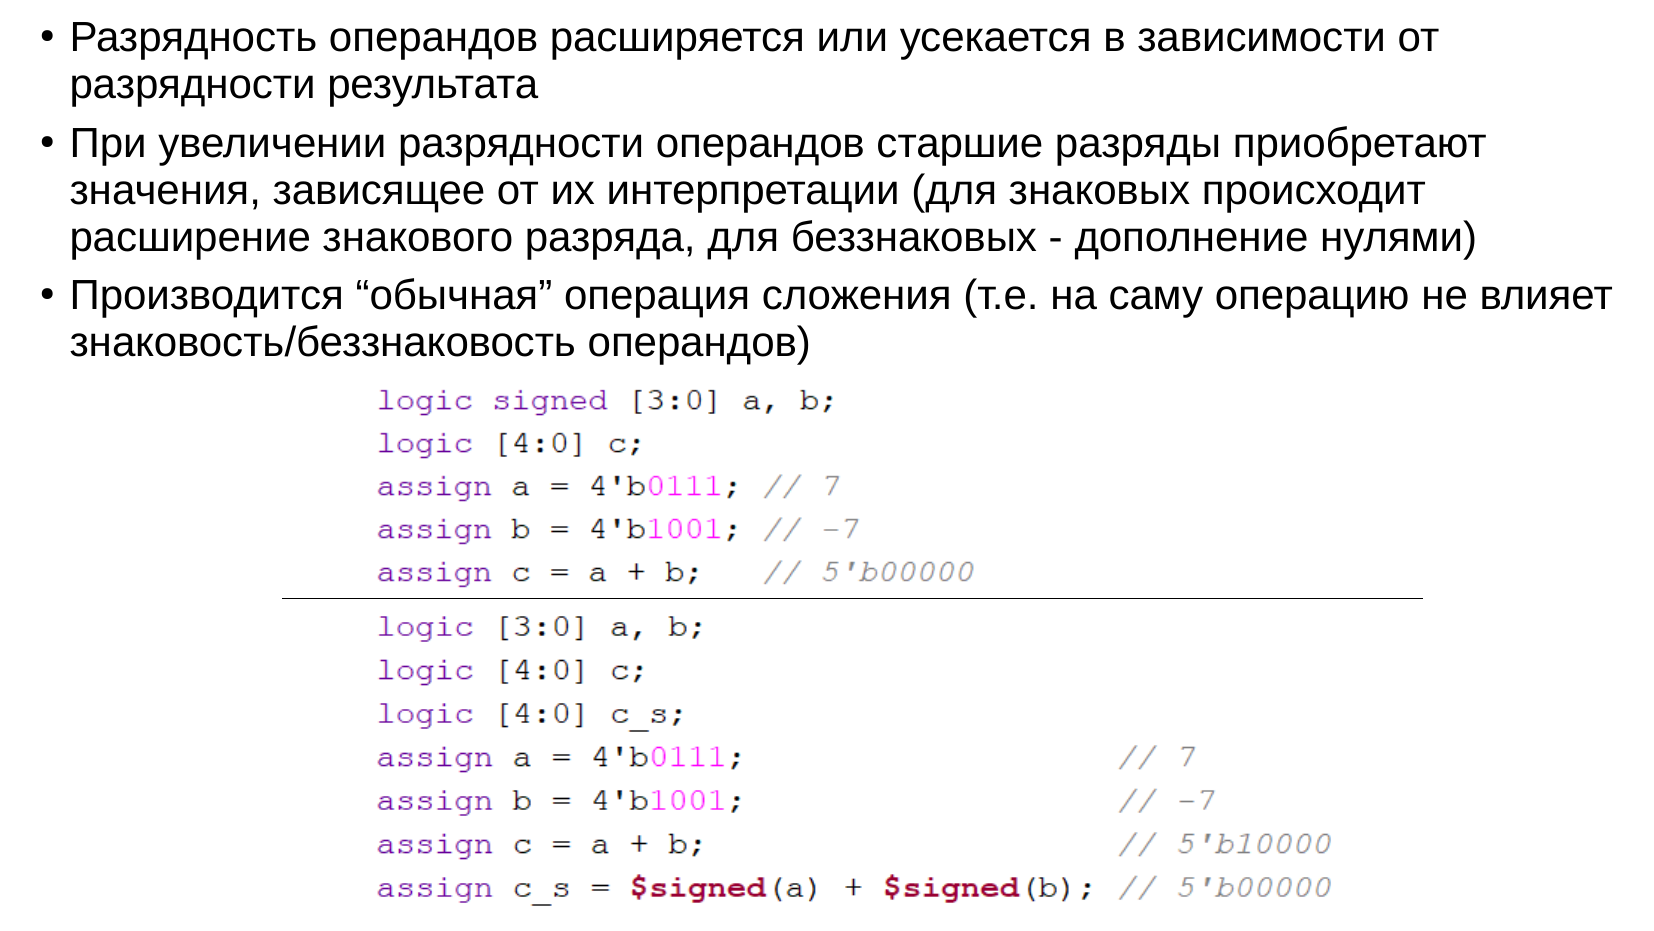

# Разрядность операндов расширяется или усекается в зависимости от разрядности результата
При увеличении разрядности операндов старшие разряды приобретают значения, зависящее от их интерпретации (для знаковых происходит расширение знакового разряда, для беззнаковых - дополнение нулями)
Производится “обычная” операция сложения (т.е. на саму операцию не влияет знаковость/беззнаковость операндов)